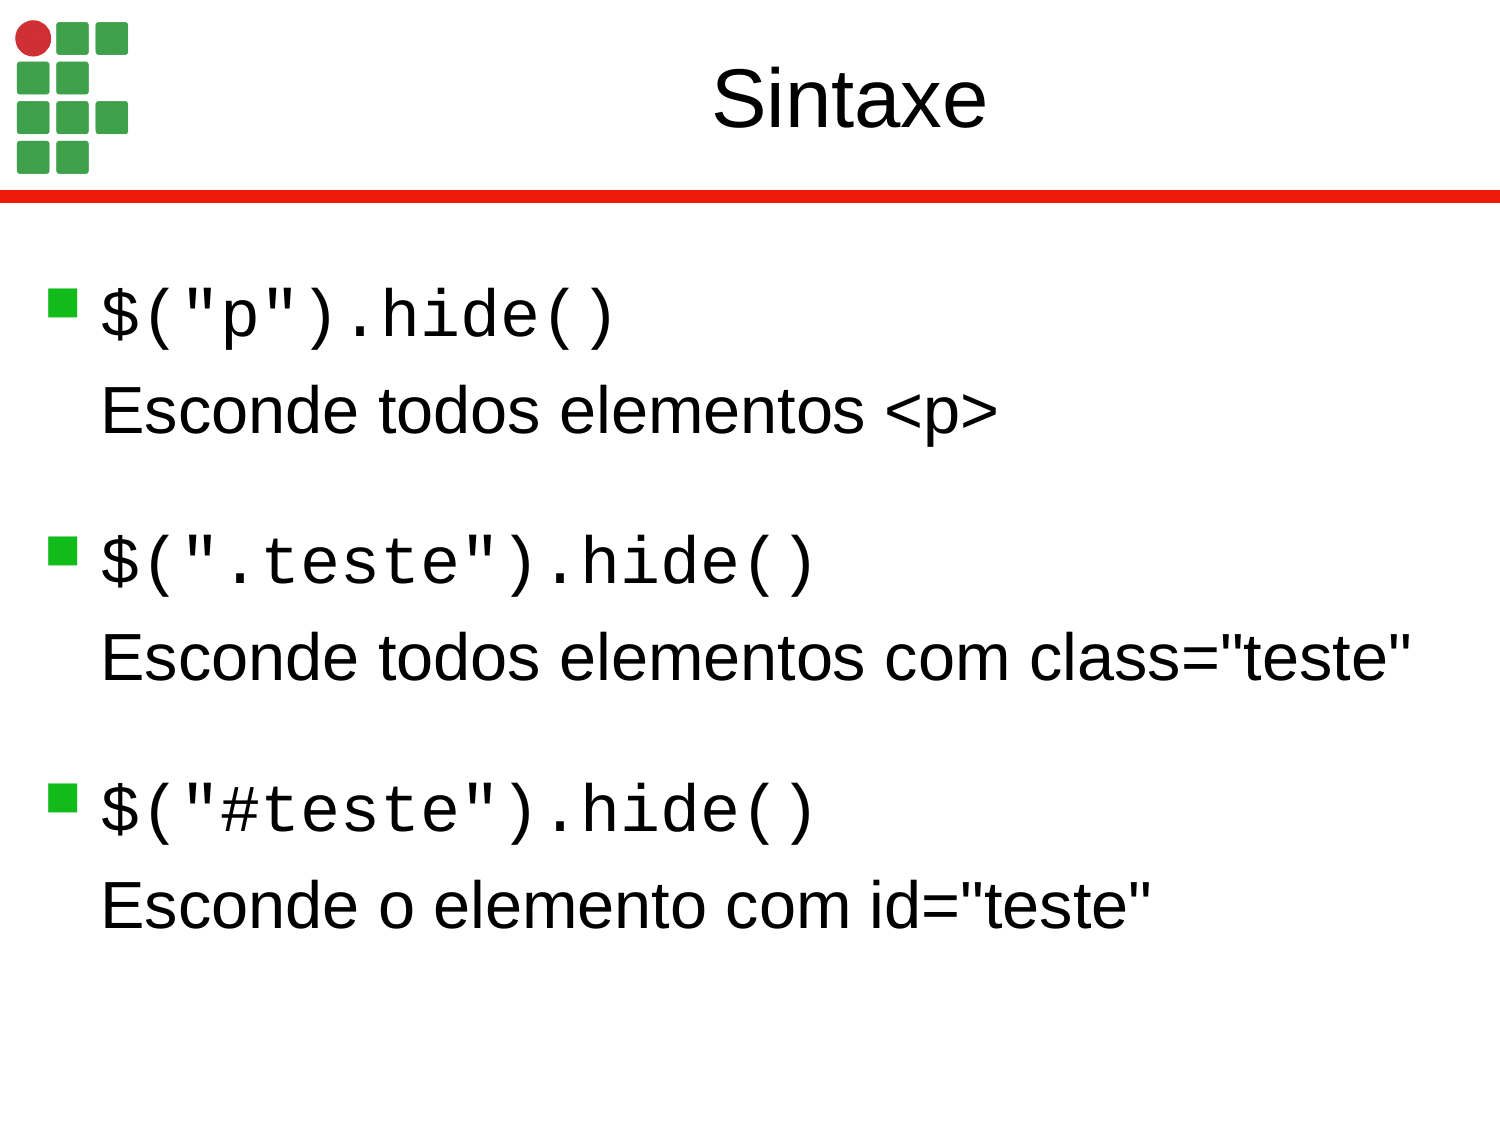

# Sintaxe
$("p").hide()
Esconde todos elementos <p>
$(".teste").hide()
Esconde todos elementos com class="teste"
$("#teste").hide()
Esconde o elemento com id="teste"